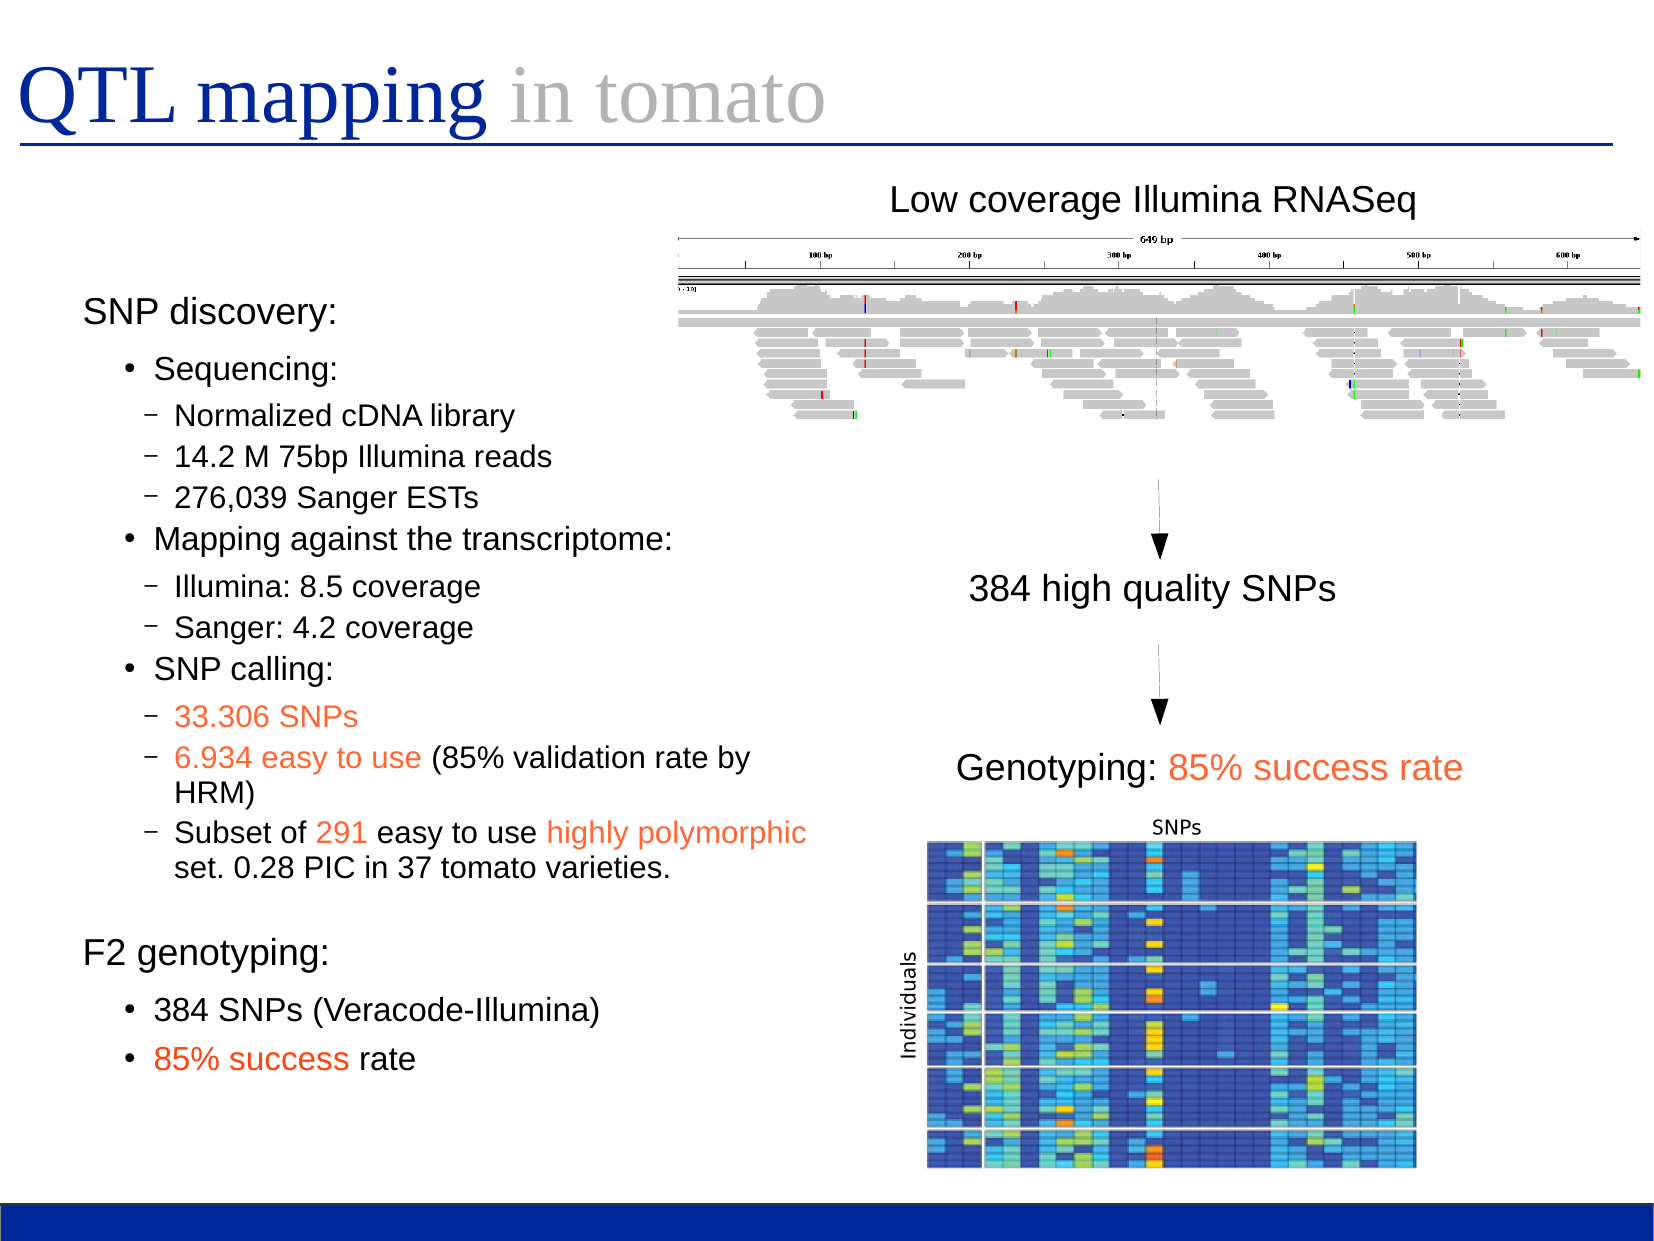

# QTL mapping in tomato
Low coverage Illumina RNASeq
SNP discovery:
Sequencing:
Normalized cDNA library
14.2 M 75bp Illumina reads
276,039 Sanger ESTs
Mapping against the transcriptome:
Illumina: 8.5 coverage
Sanger: 4.2 coverage
SNP calling:
33.306 SNPs
6.934 easy to use (85% validation rate by HRM)
Subset of 291 easy to use highly polymorphic set. 0.28 PIC in 37 tomato varieties.
F2 genotyping:
384 SNPs (Veracode-Illumina)
85% success rate
384 high quality SNPs
Genotyping: 85% success rate